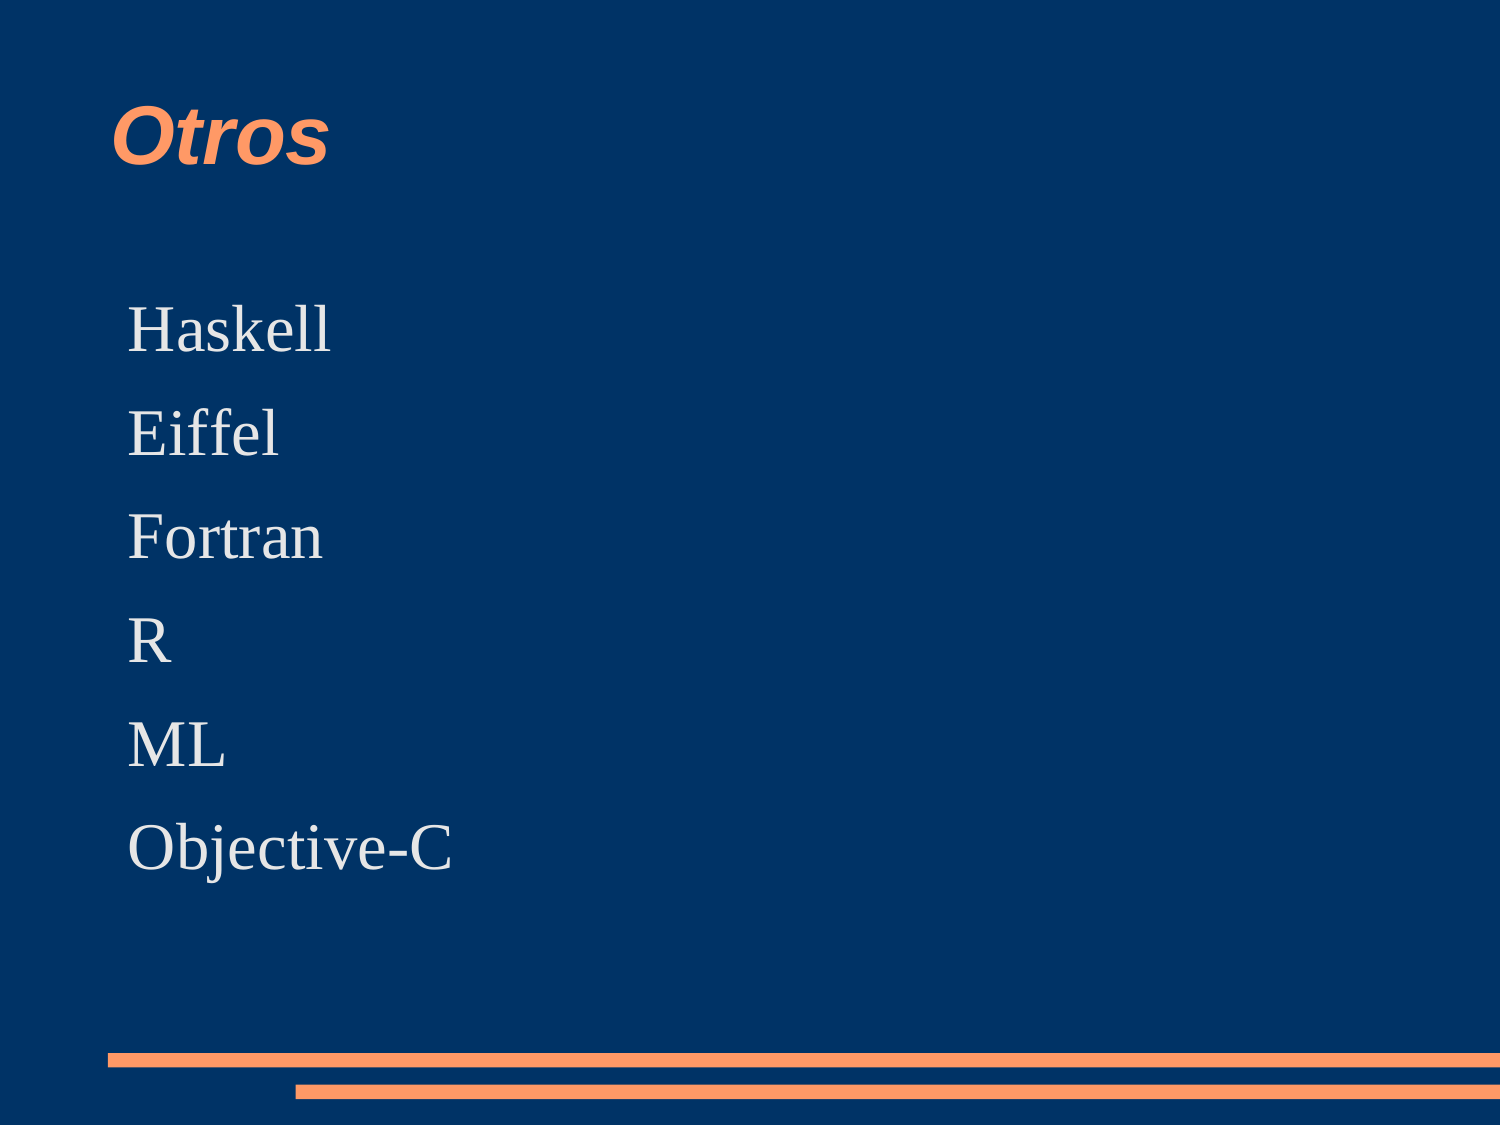

# Otros
Haskell
Eiffel
Fortran
R
ML
Objective-C